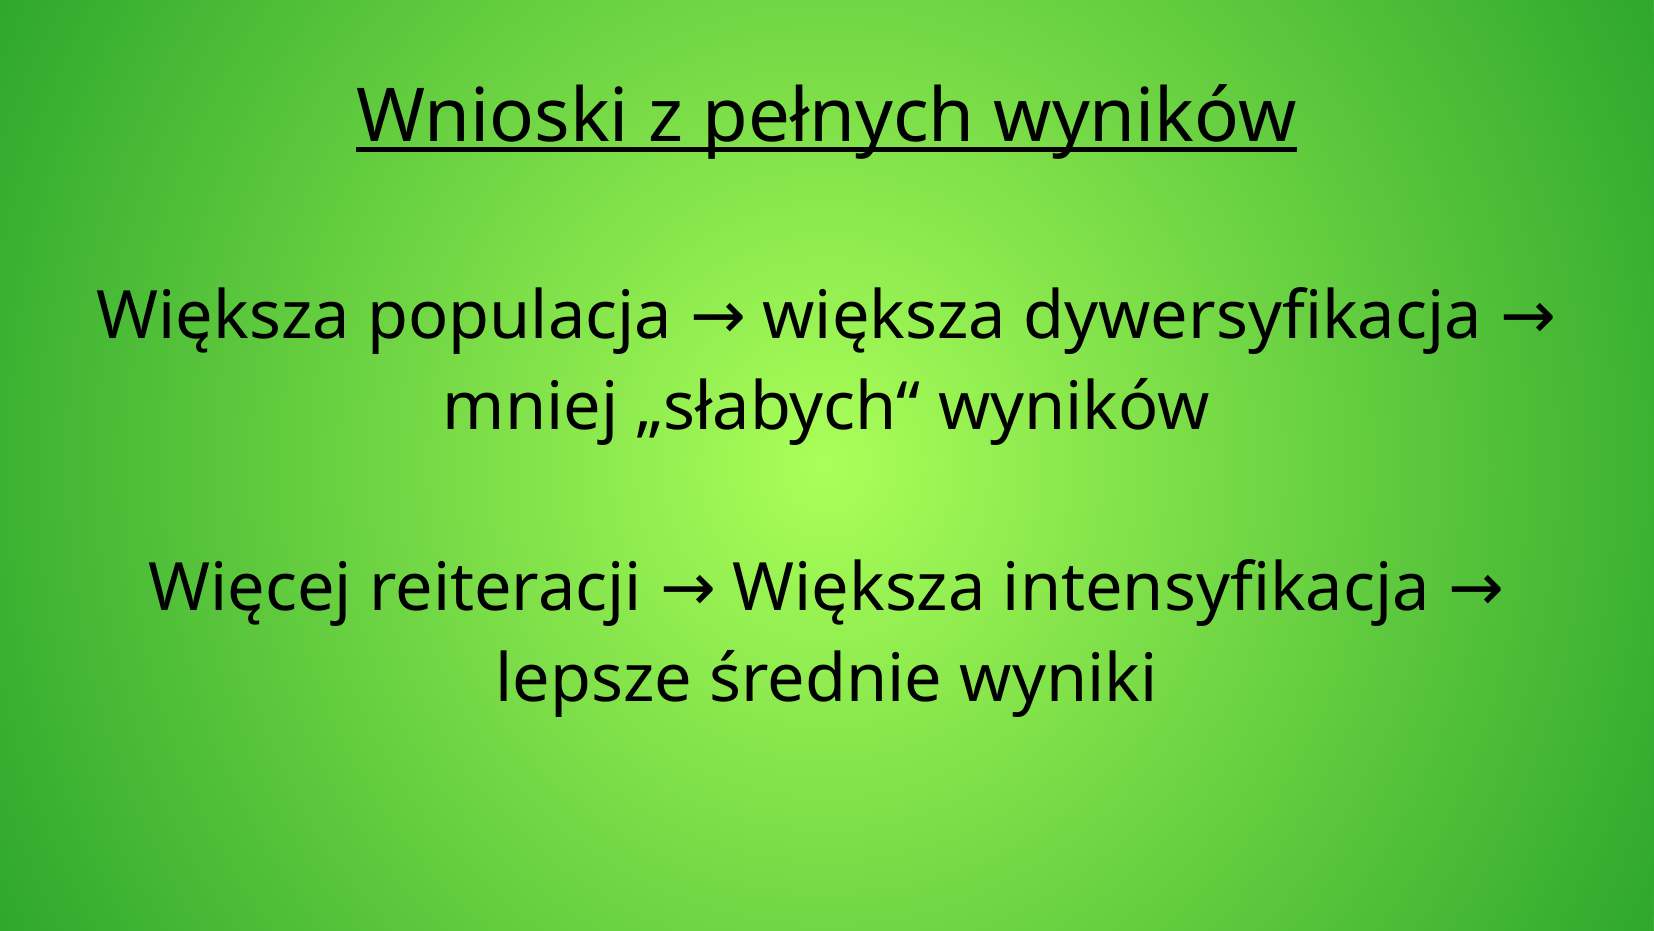

# Wnioski z pełnych wyników
Większa populacja → większa dywersyfikacja → mniej „słabych“ wyników
Więcej reiteracji → Większa intensyfikacja → lepsze średnie wyniki